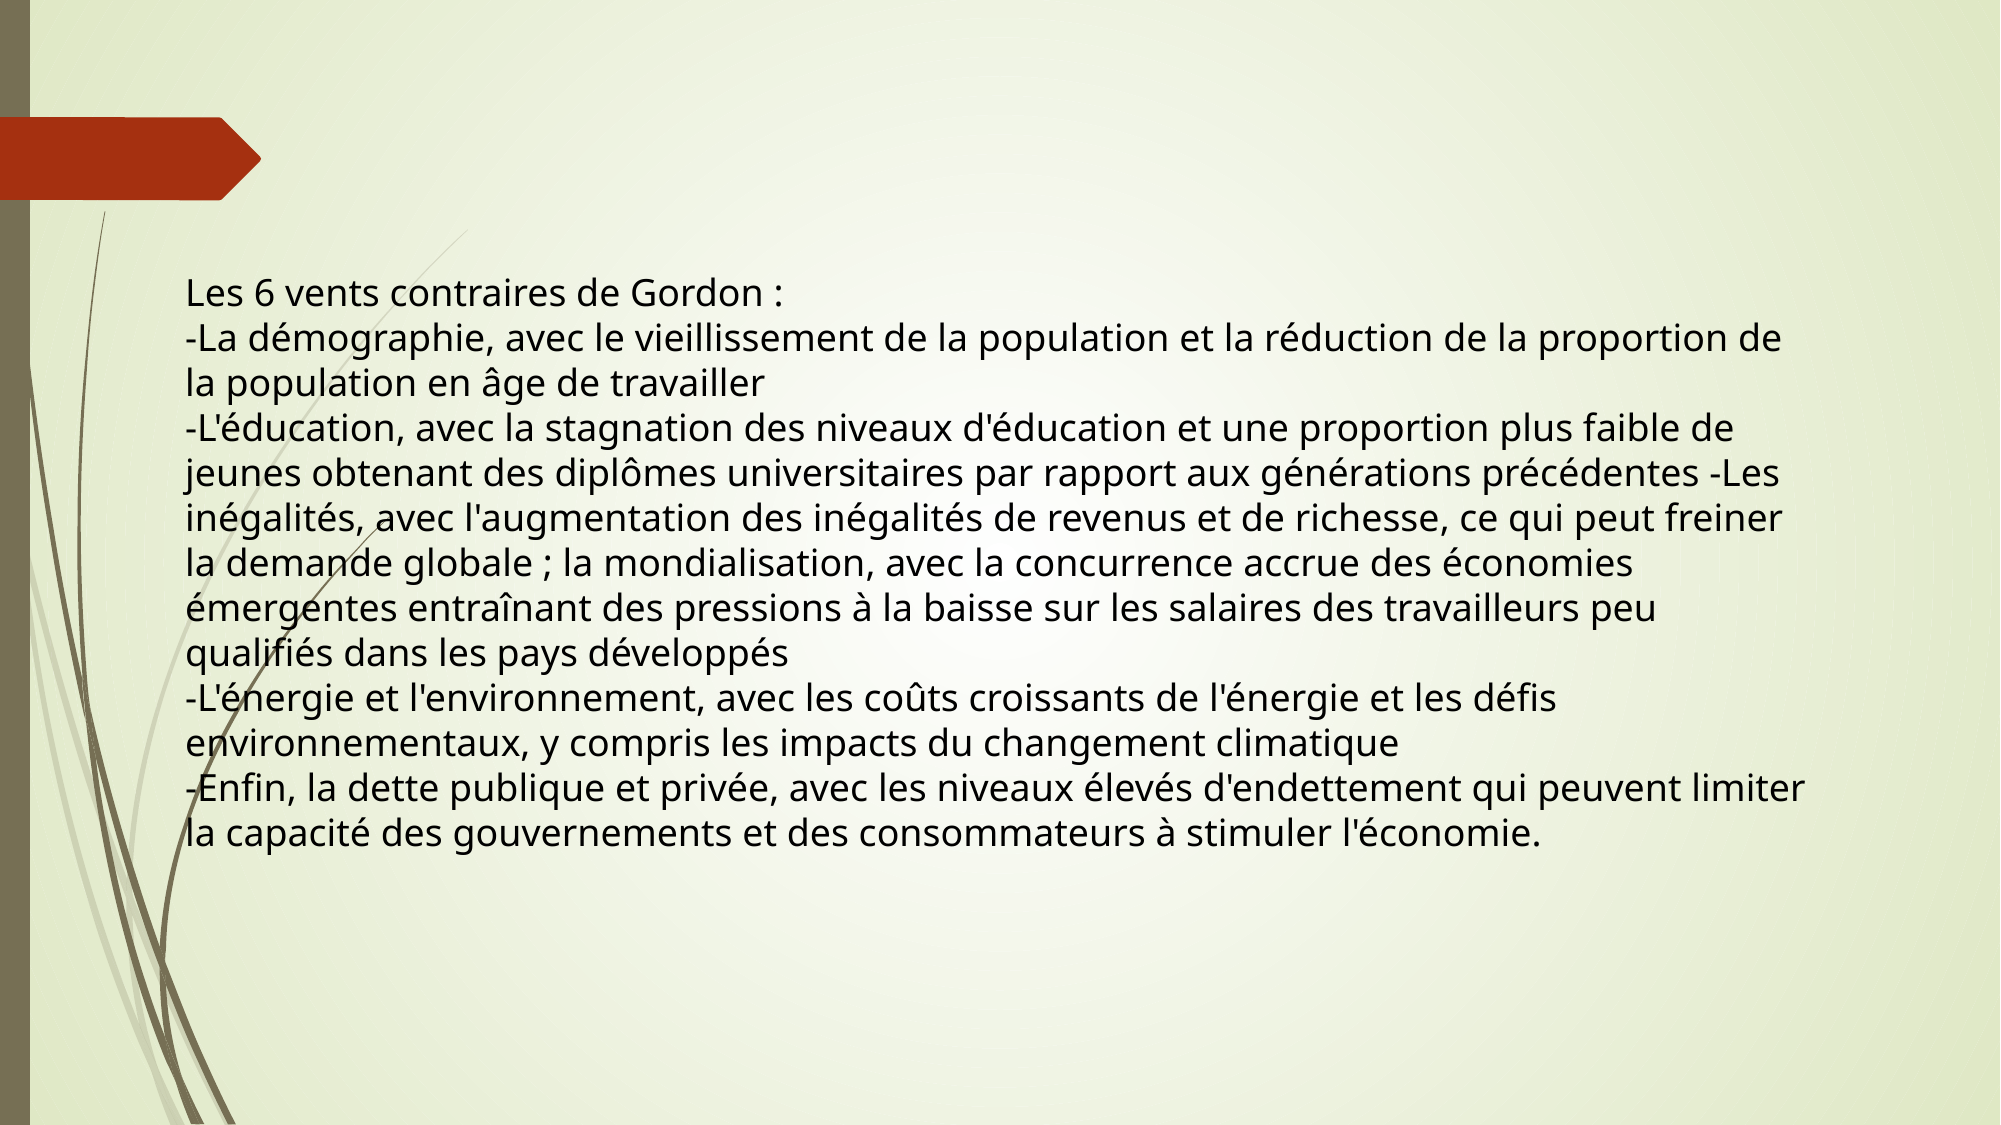

Les 6 vents contraires de Gordon :
-La démographie, avec le vieillissement de la population et la réduction de la proportion de la population en âge de travailler
-L'éducation, avec la stagnation des niveaux d'éducation et une proportion plus faible de jeunes obtenant des diplômes universitaires par rapport aux générations précédentes -Les inégalités, avec l'augmentation des inégalités de revenus et de richesse, ce qui peut freiner la demande globale ; la mondialisation, avec la concurrence accrue des économies émergentes entraînant des pressions à la baisse sur les salaires des travailleurs peu qualifiés dans les pays développés
-L'énergie et l'environnement, avec les coûts croissants de l'énergie et les défis environnementaux, y compris les impacts du changement climatique
-Enfin, la dette publique et privée, avec les niveaux élevés d'endettement qui peuvent limiter la capacité des gouvernements et des consommateurs à stimuler l'économie.